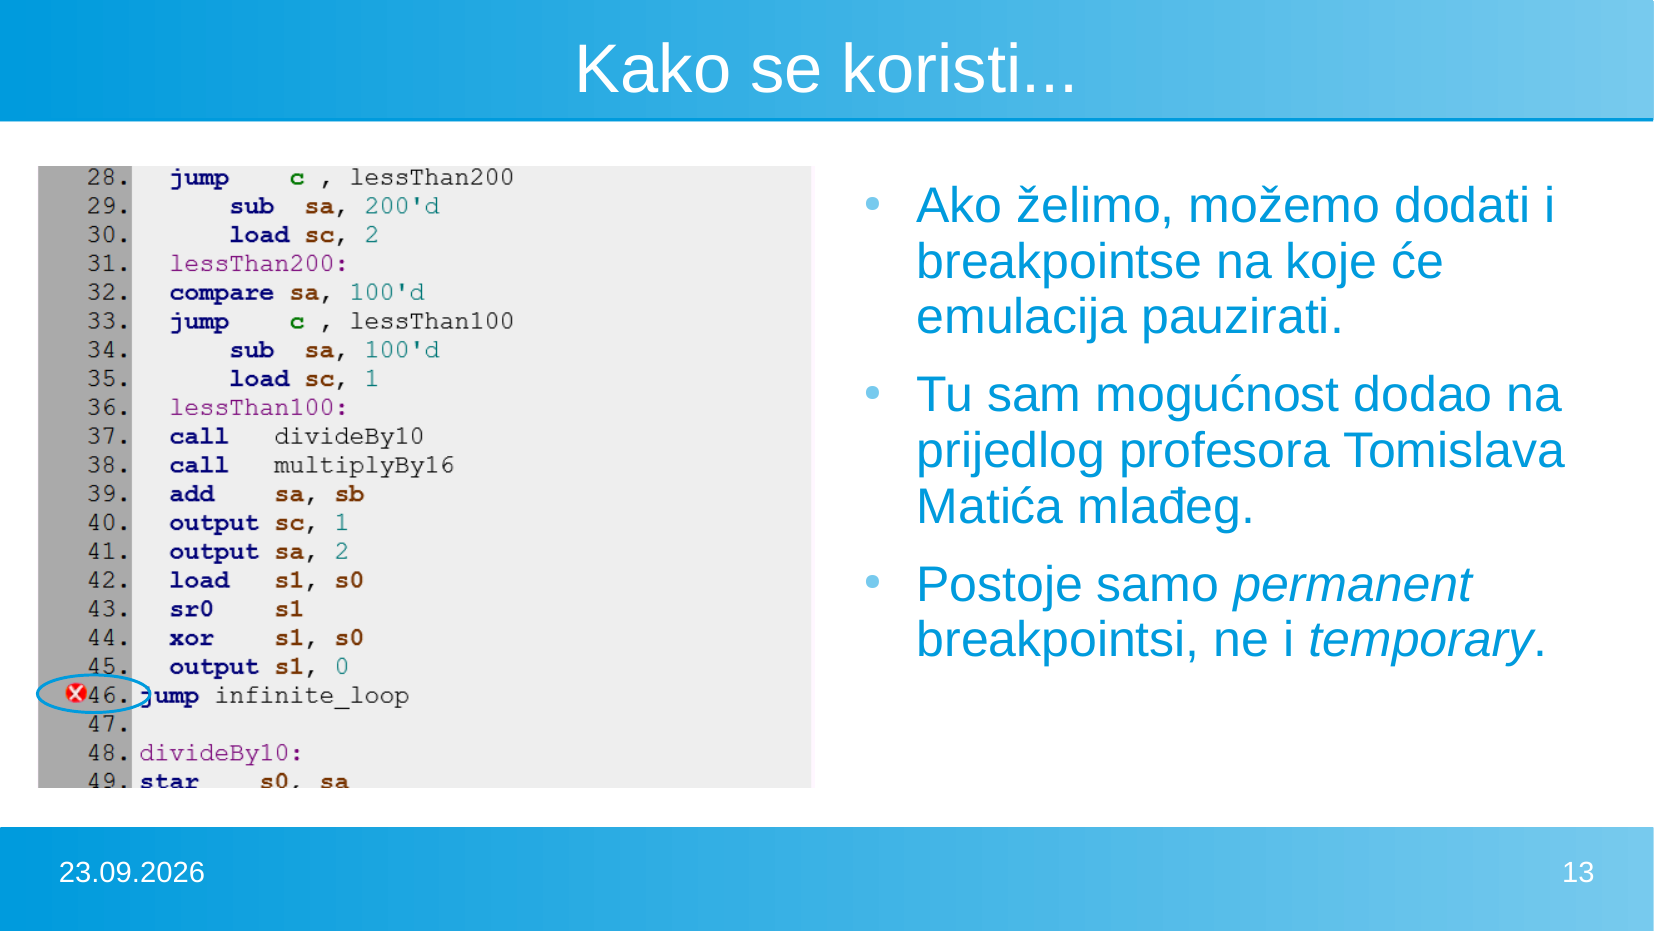

# Kako se koristi...
Ako želimo, možemo dodati i breakpointse na koje će emulacija pauzirati.
Tu sam mogućnost dodao na prijedlog profesora Tomislava Matića mlađeg.
Postoje samo permanent breakpointsi, ne i temporary.
13